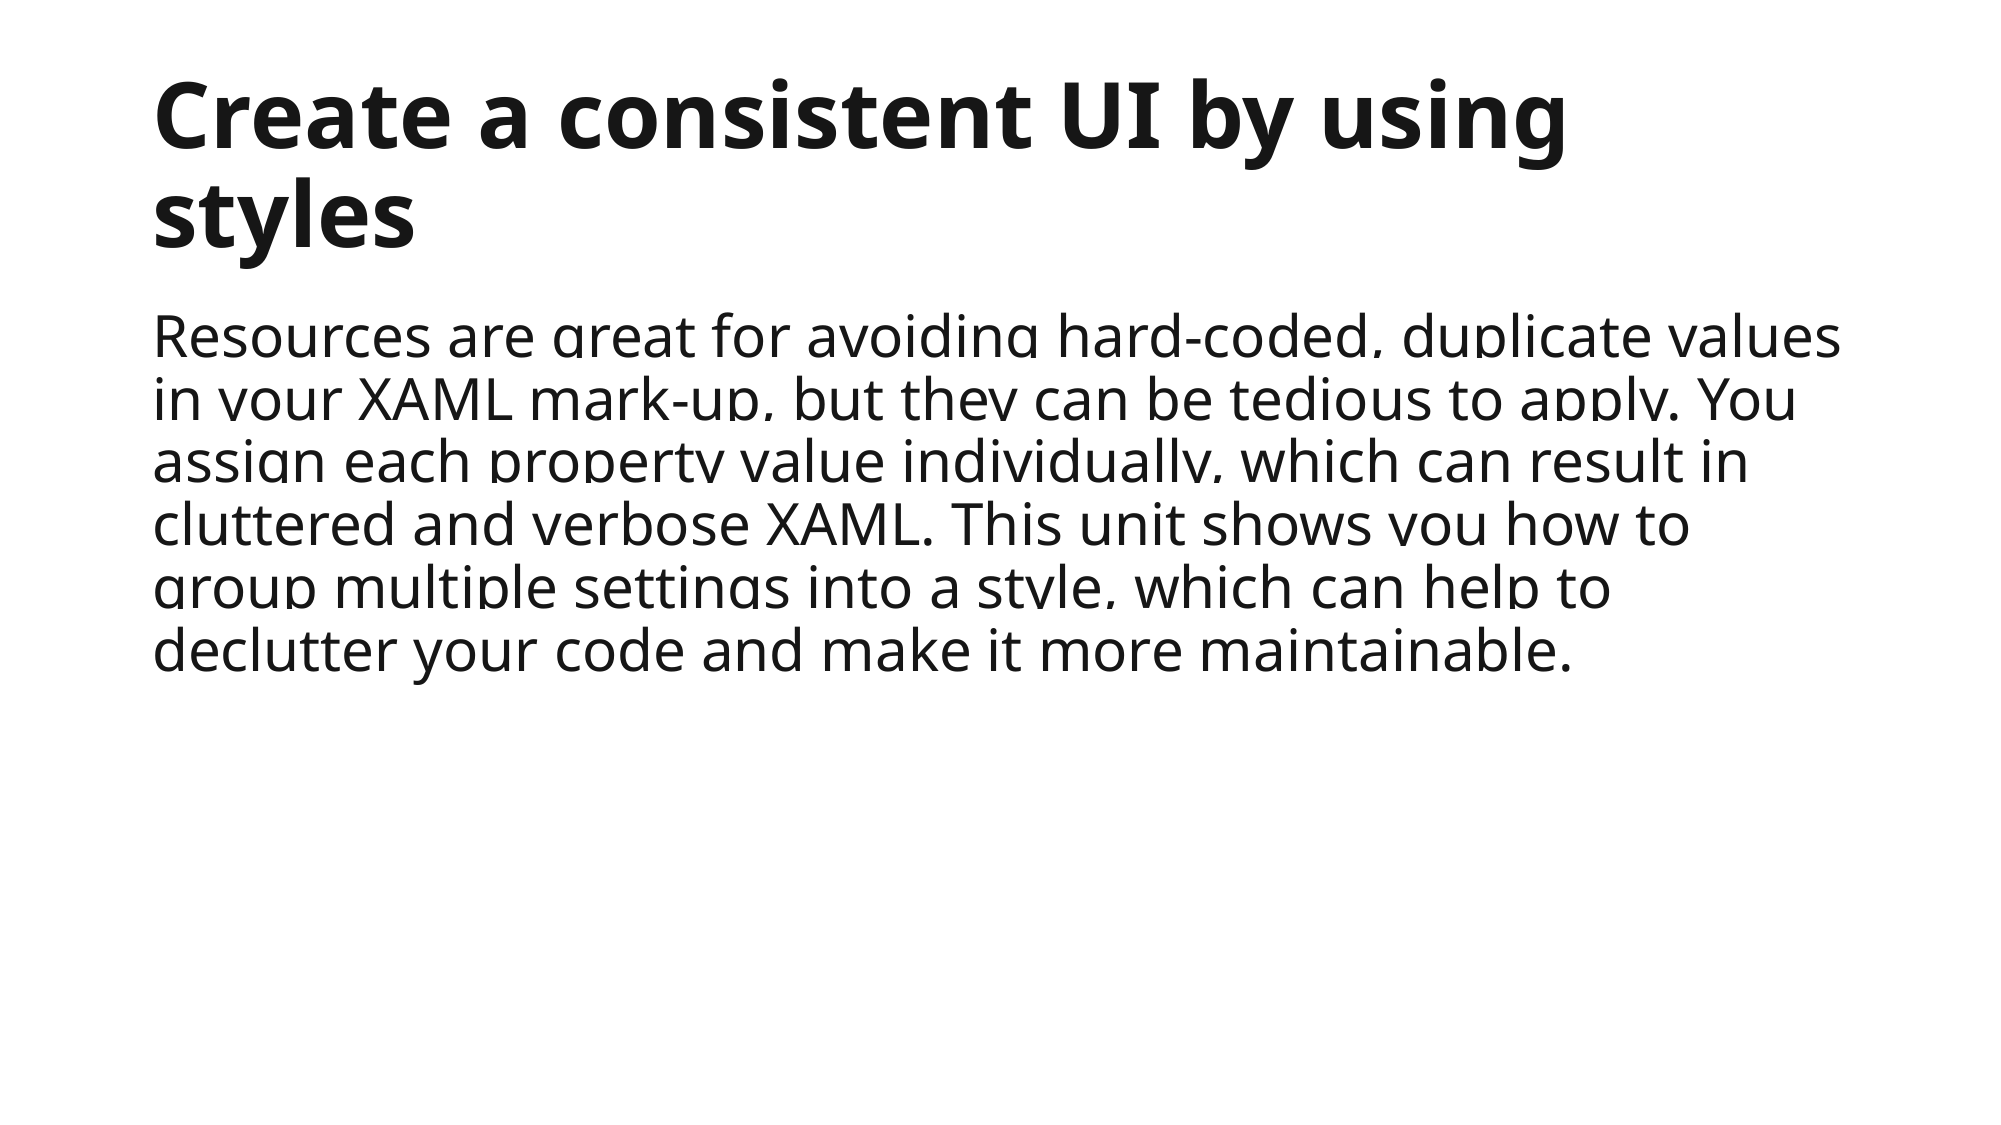

# Create a consistent UI by using styles
Resources are great for avoiding hard-coded, duplicate values in your XAML mark-up, but they can be tedious to apply. You assign each property value individually, which can result in cluttered and verbose XAML. This unit shows you how to group multiple settings into a style, which can help to declutter your code and make it more maintainable.